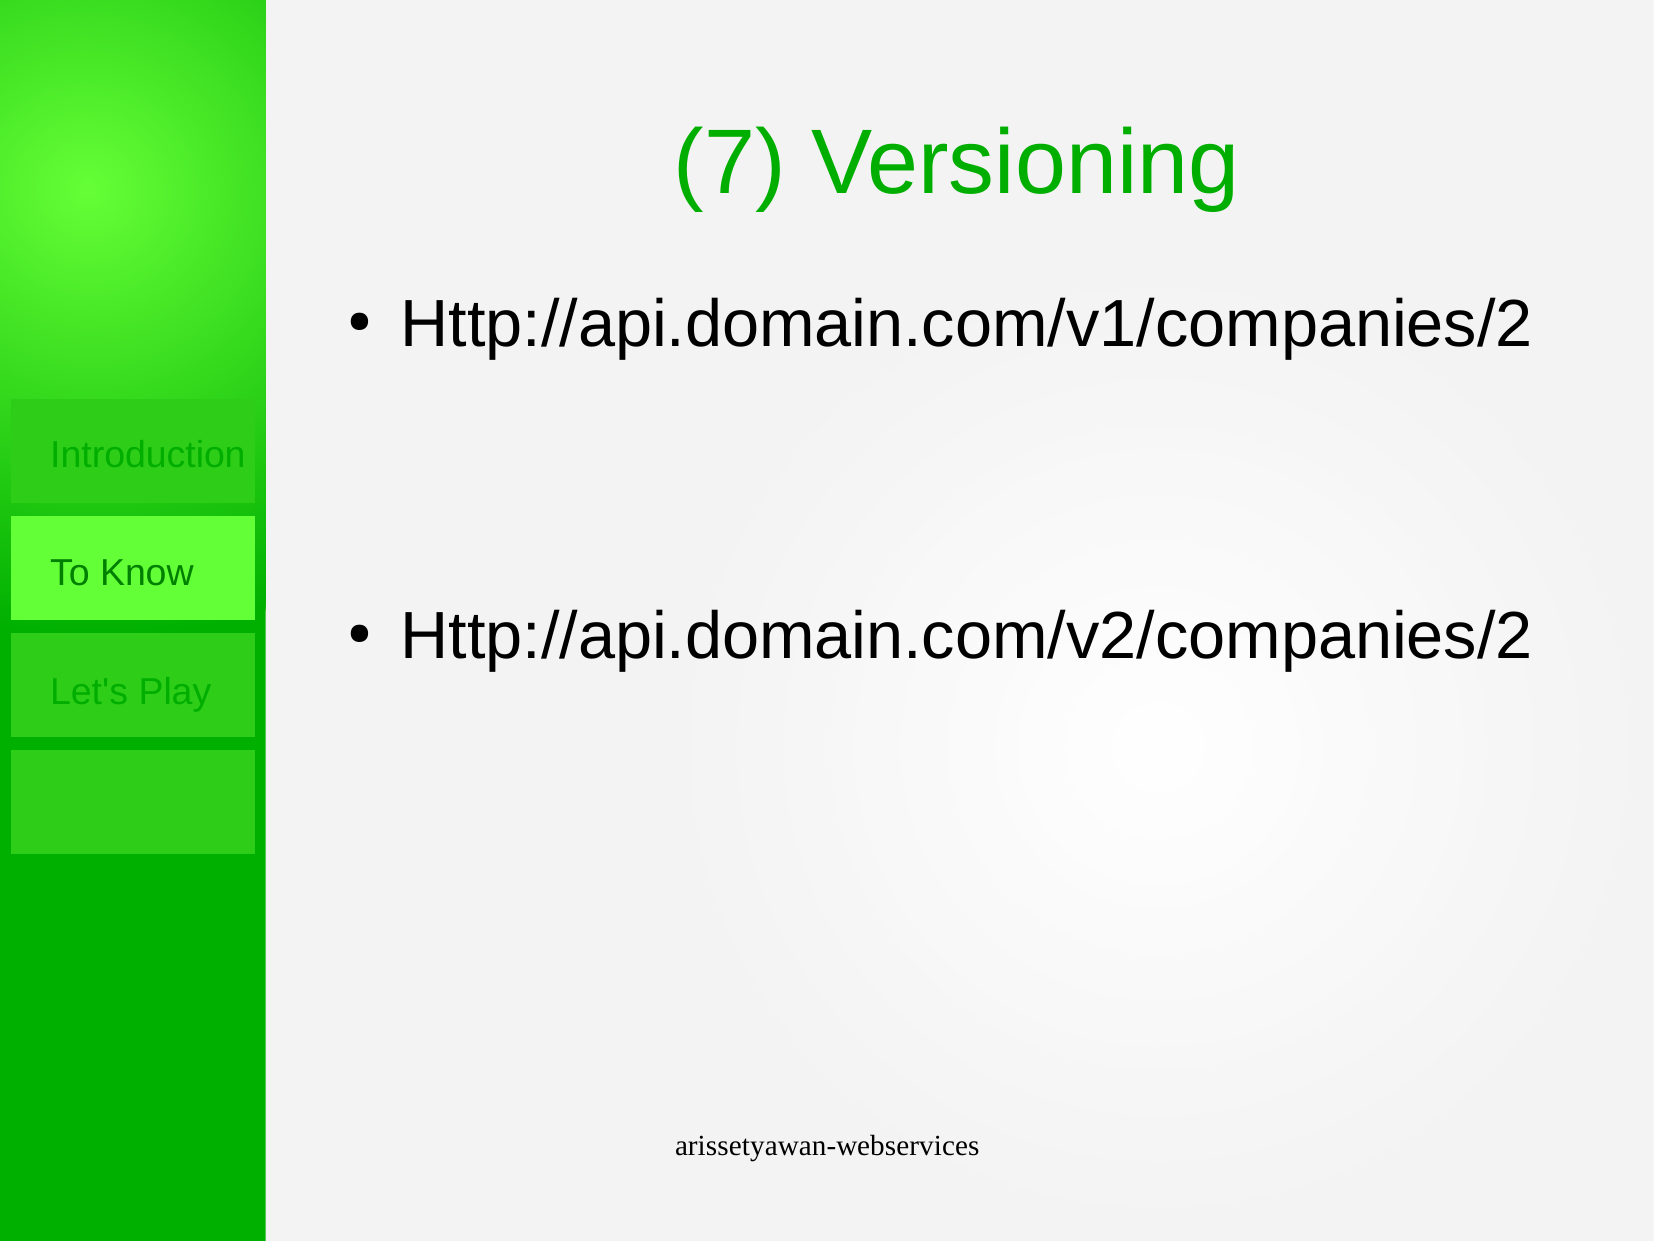

# (7) Versioning
Http://api.domain.com/v1/companies/2
Http://api.domain.com/v2/companies/2
Introduction
To Know
Let's Play
arissetyawan-webservices